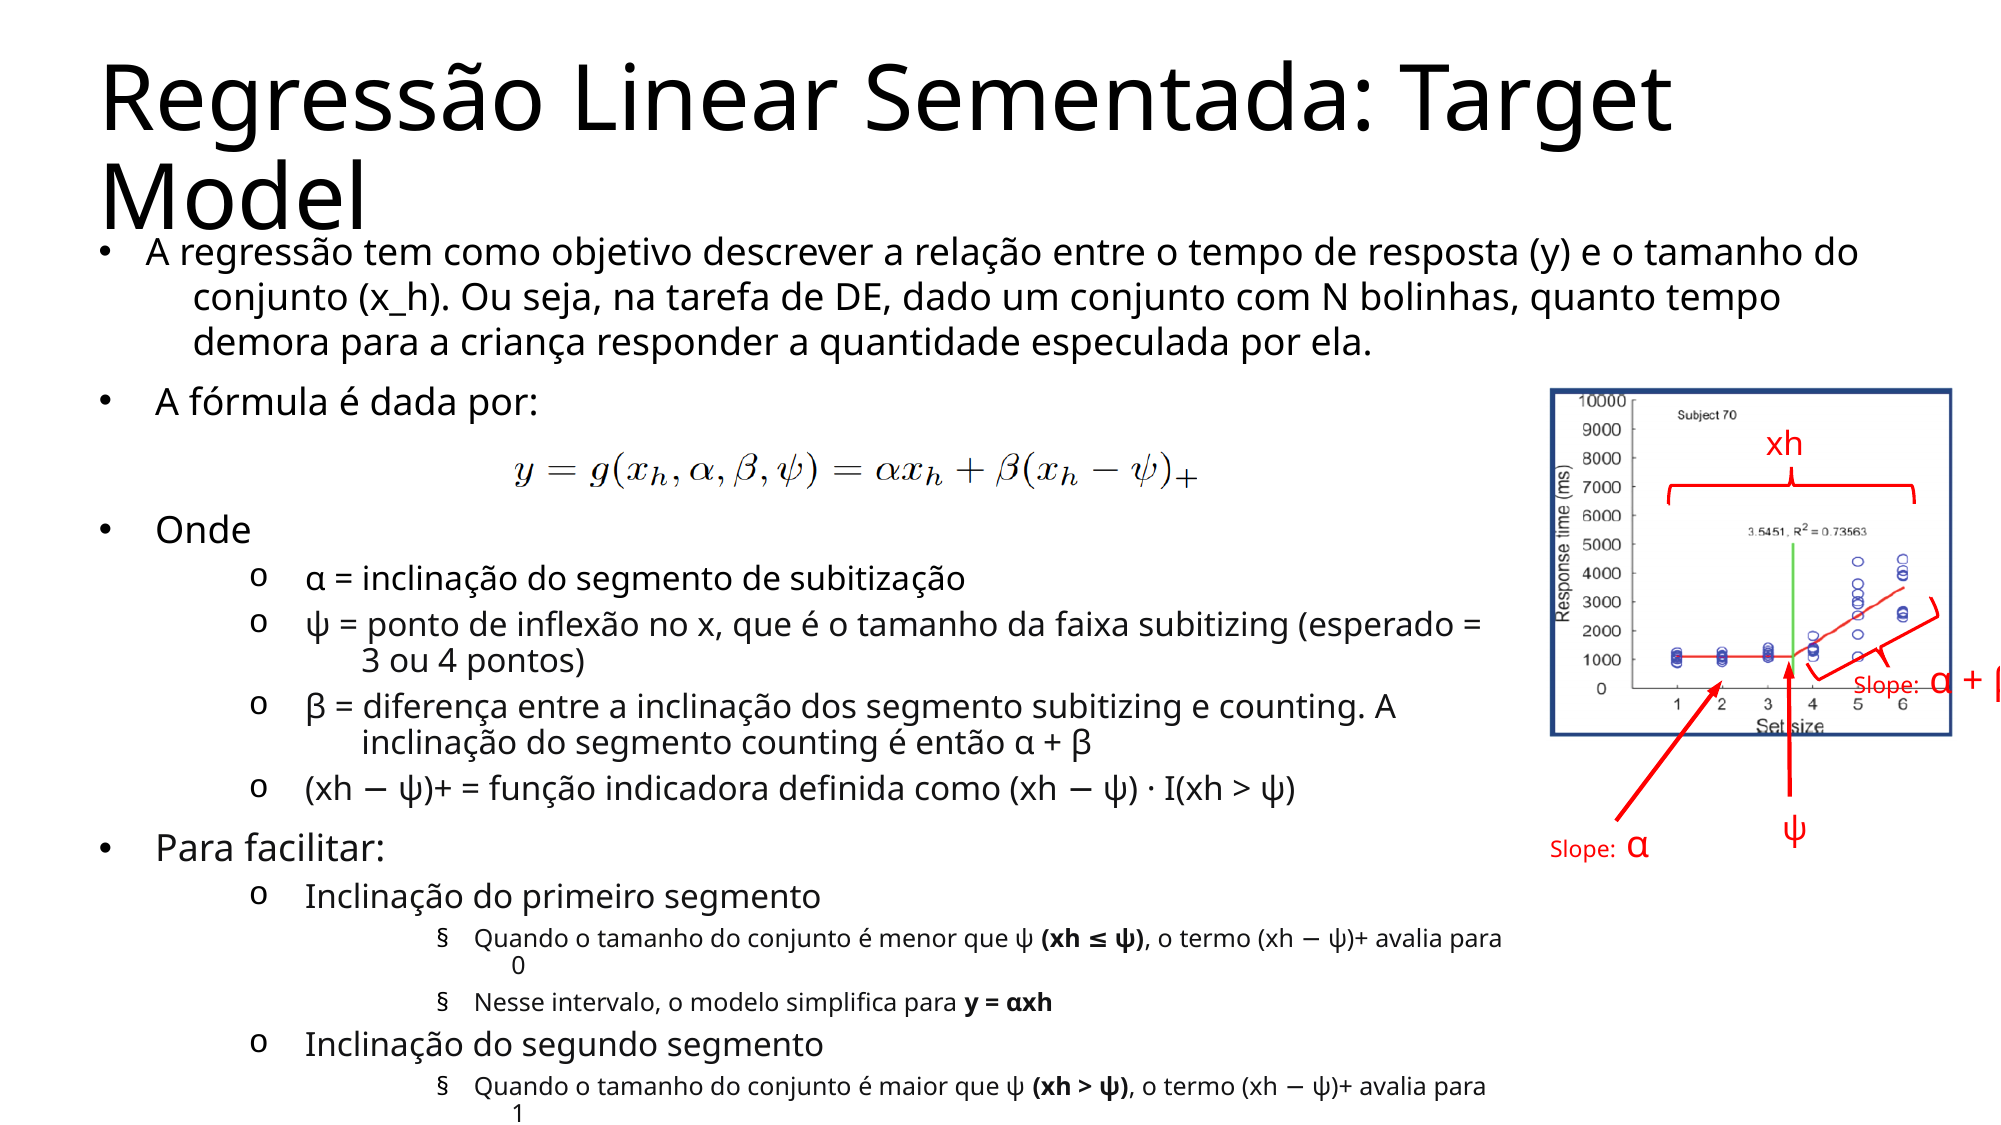

# Regressão Linear Sementada: Target Model
A regressão tem como objetivo descrever a relação entre o tempo de resposta (y) e o tamanho do conjunto (x_h). Ou seja, na tarefa de DE, dado um conjunto com N bolinhas, quanto tempo demora para a criança responder a quantidade especulada por ela.
A fórmula é dada por:
Onde
α = inclinação do segmento de subitização
ψ = ponto de inflexão no x, que é o tamanho da faixa subitizing (esperado = 3 ou 4 pontos)
β = diferença entre a inclinação dos segmento subitizing e counting. A inclinação do segmento counting é então α + β
(xh − ψ)+ = função indicadora definida como (xh − ψ) · I(xh > ψ)
Para facilitar:
Inclinação do primeiro segmento
Quando o tamanho do conjunto é menor que ψ (xh ≤ ψ), o termo (xh − ψ)+ avalia para 0
Nesse intervalo, o modelo simplifica para y = αxh
Inclinação do segundo segmento
Quando o tamanho do conjunto é maior que ψ (xh > ψ), o termo (xh − ψ)+ avalia para 1
Nesse intervalo, o modelo torna y = αxh + β(xh − ψ) = (α + β)xh - βψ
xh
Slope: α + β
ψ
Slope: α